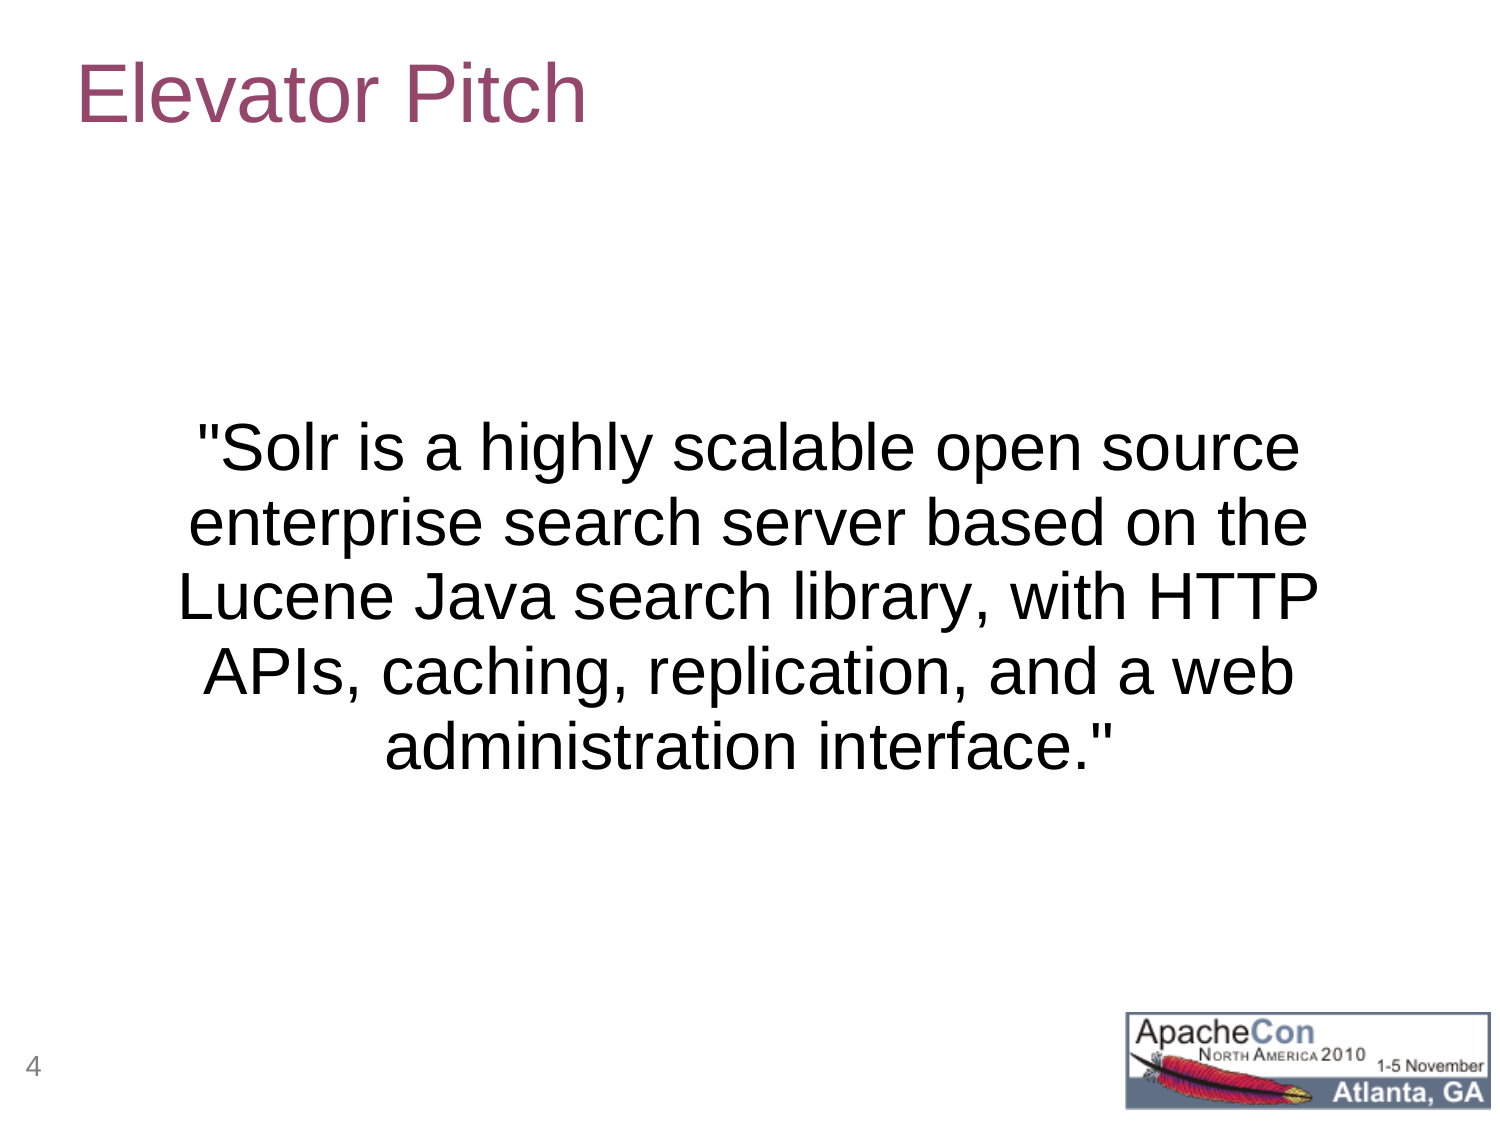

# Elevator Pitch
"Solr is a highly scalable open source enterprise search server based on the Lucene Java search library, with HTTP APIs, caching, replication, and a web administration interface."
4